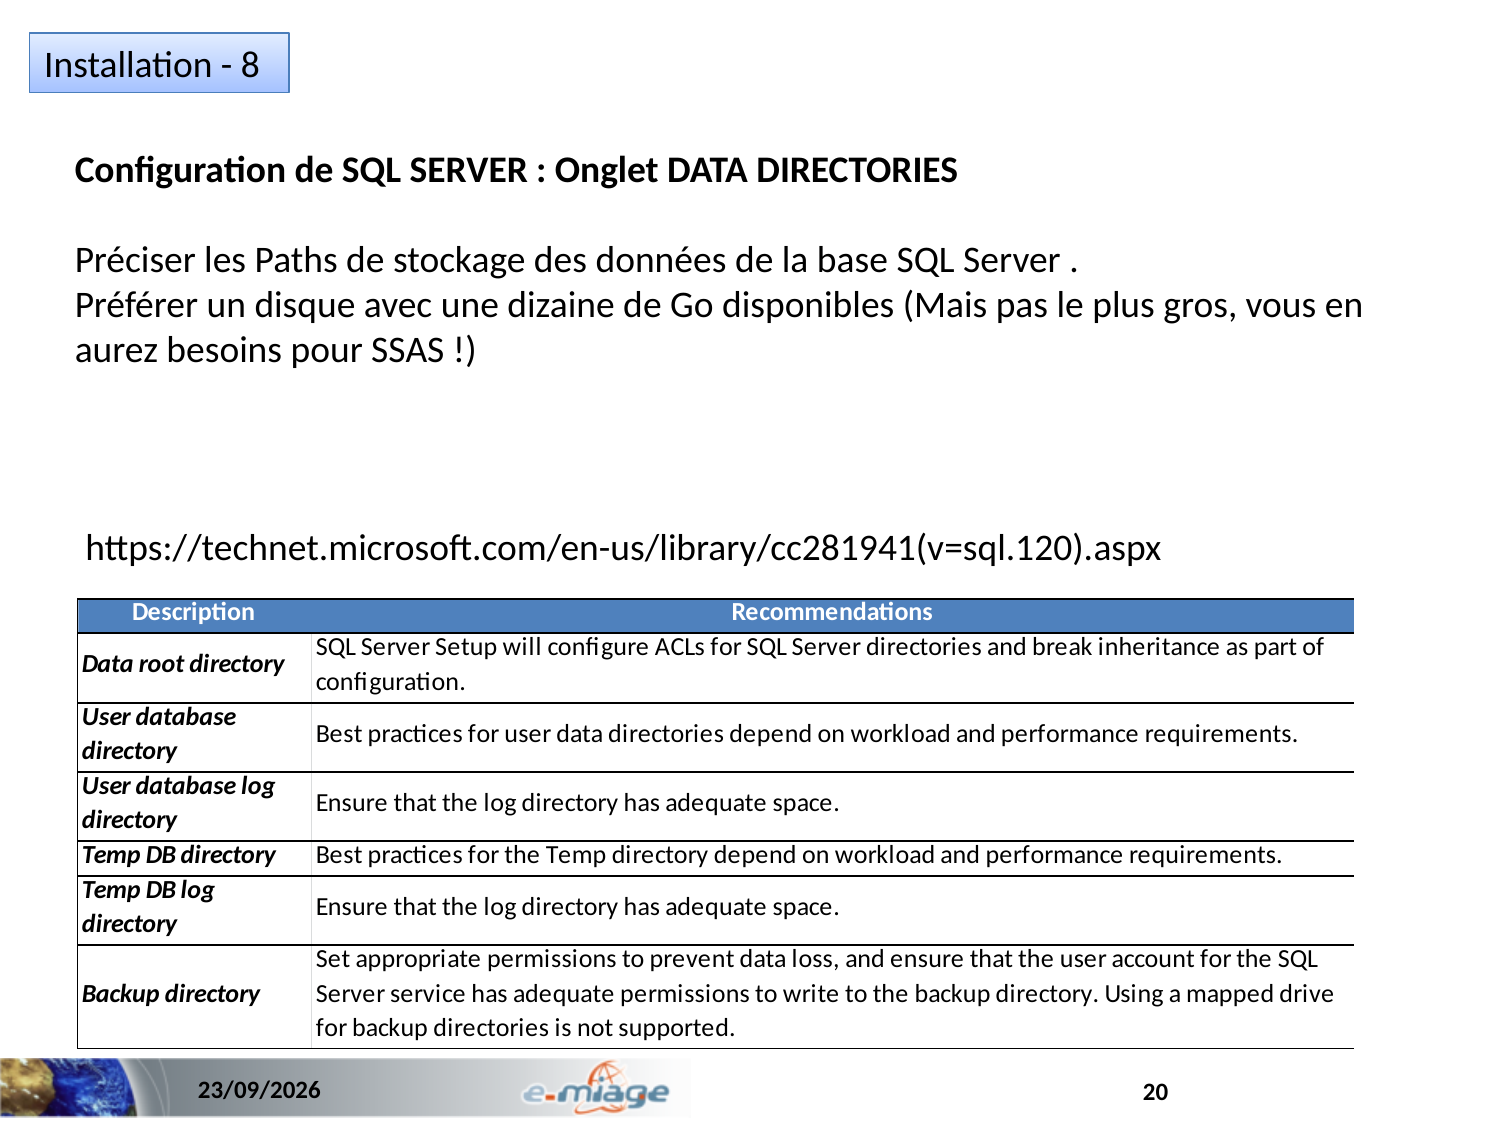

Installation - 8
Configuration de SQL SERVER : Onglet DATA DIRECTORIES
Préciser les Paths de stockage des données de la base SQL Server .
Préférer un disque avec une dizaine de Go disponibles (Mais pas le plus gros, vous en aurez besoins pour SSAS !)
https://technet.microsoft.com/en-us/library/cc281941(v=sql.120).aspx